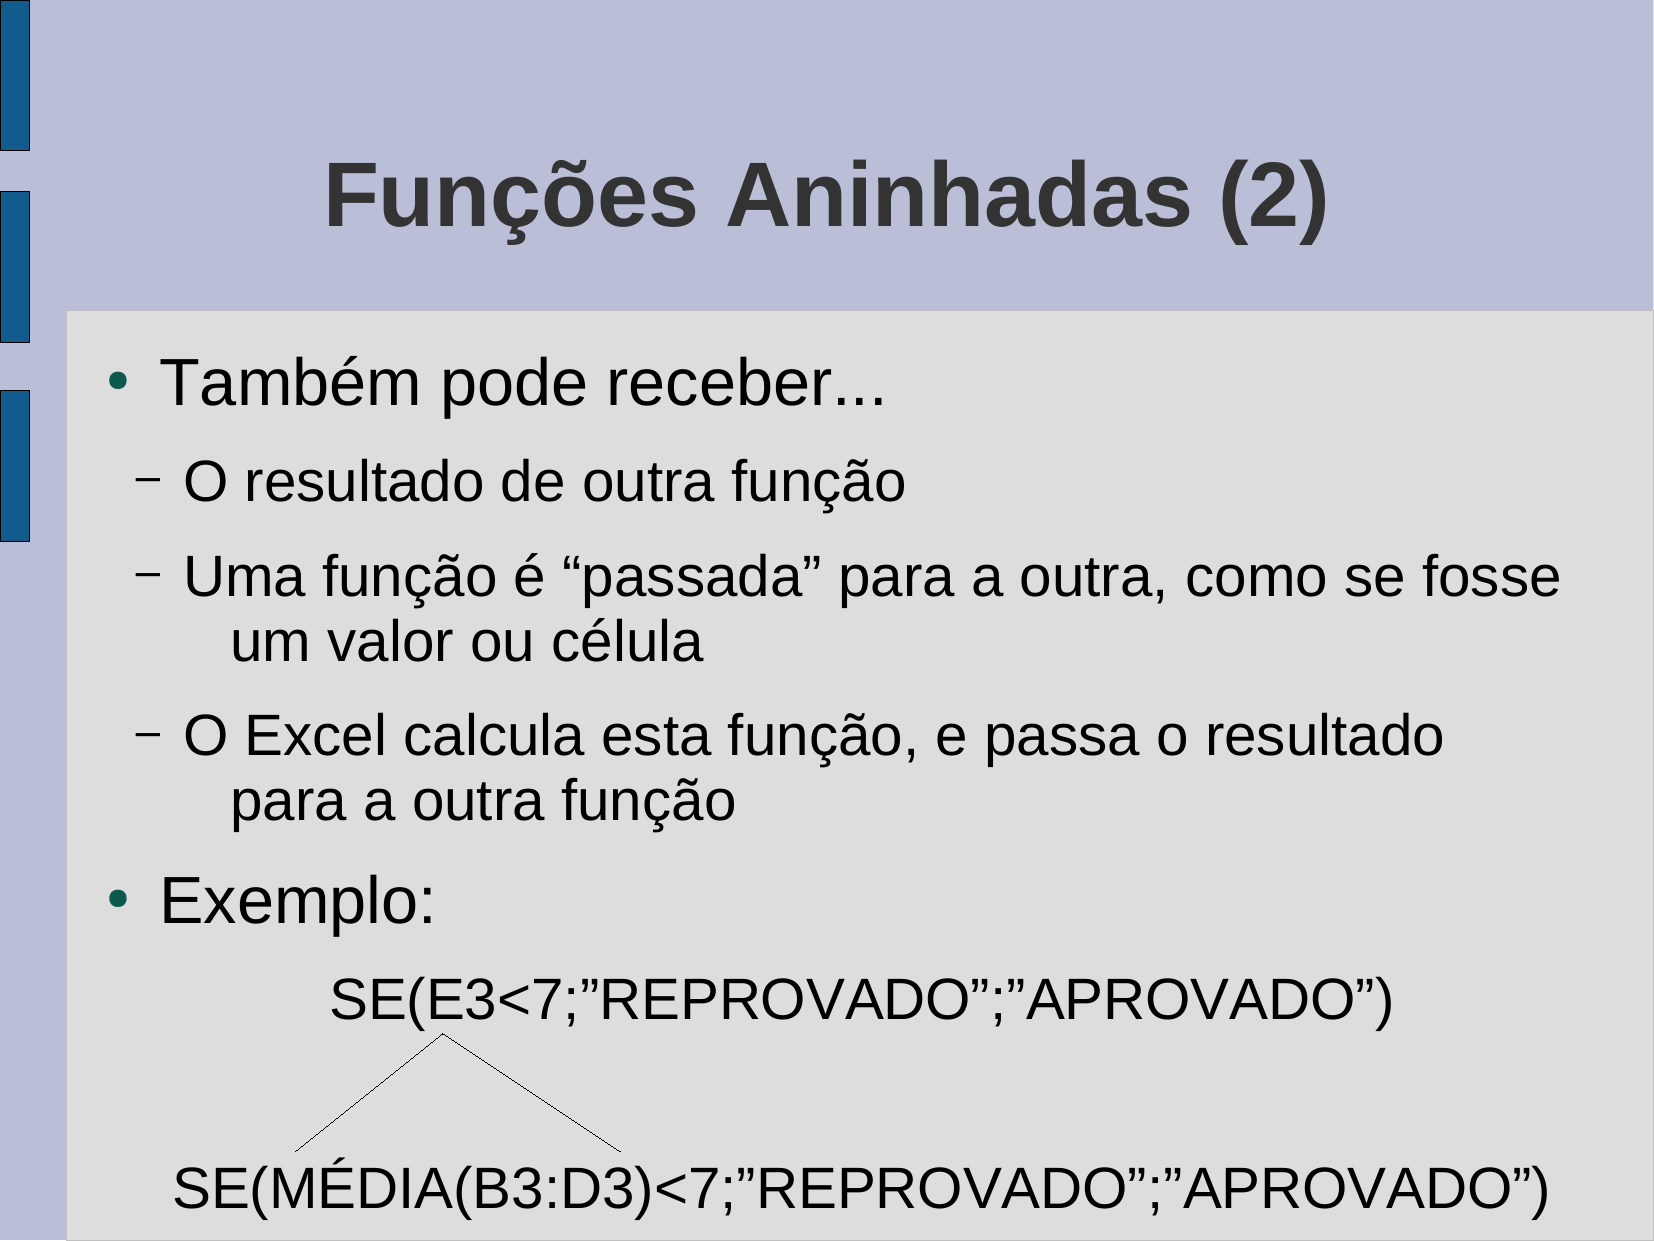

# Funções Aninhadas (2)
Também pode receber...
O resultado de outra função
Uma função é “passada” para a outra, como se fosse um valor ou célula
O Excel calcula esta função, e passa o resultado para a outra função
Exemplo:
SE(E3<7;”REPROVADO”;”APROVADO”)
SE(MÉDIA(B3:D3)<7;”REPROVADO”;”APROVADO”)